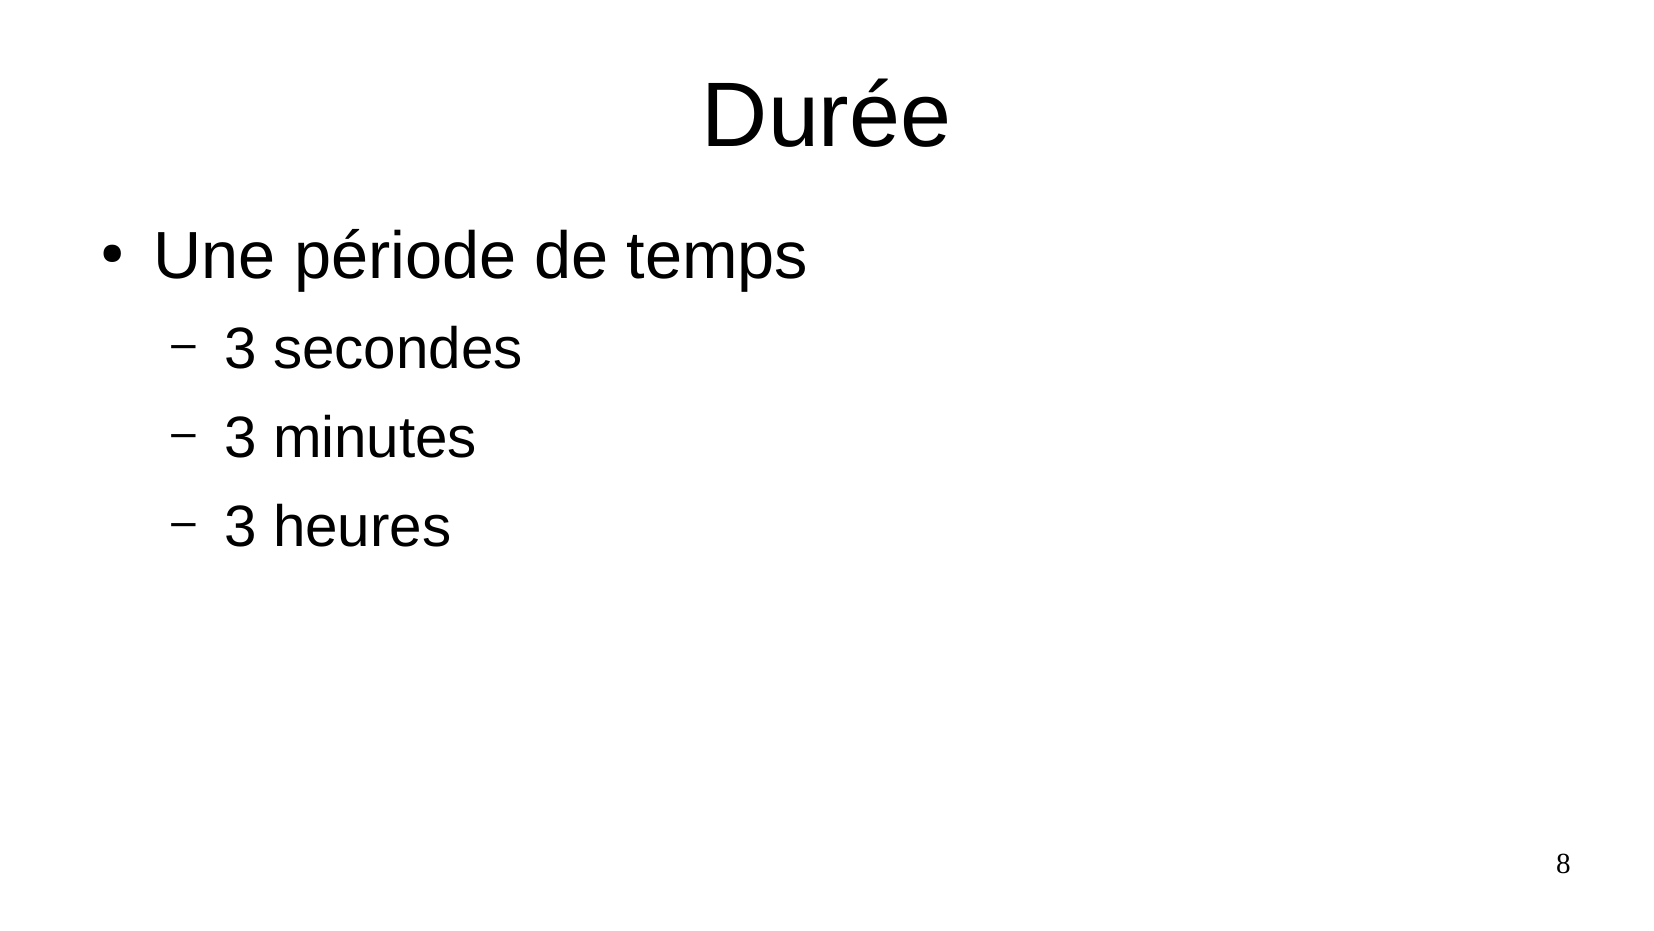

# Durée
Une période de temps
3 secondes
3 minutes
3 heures
8